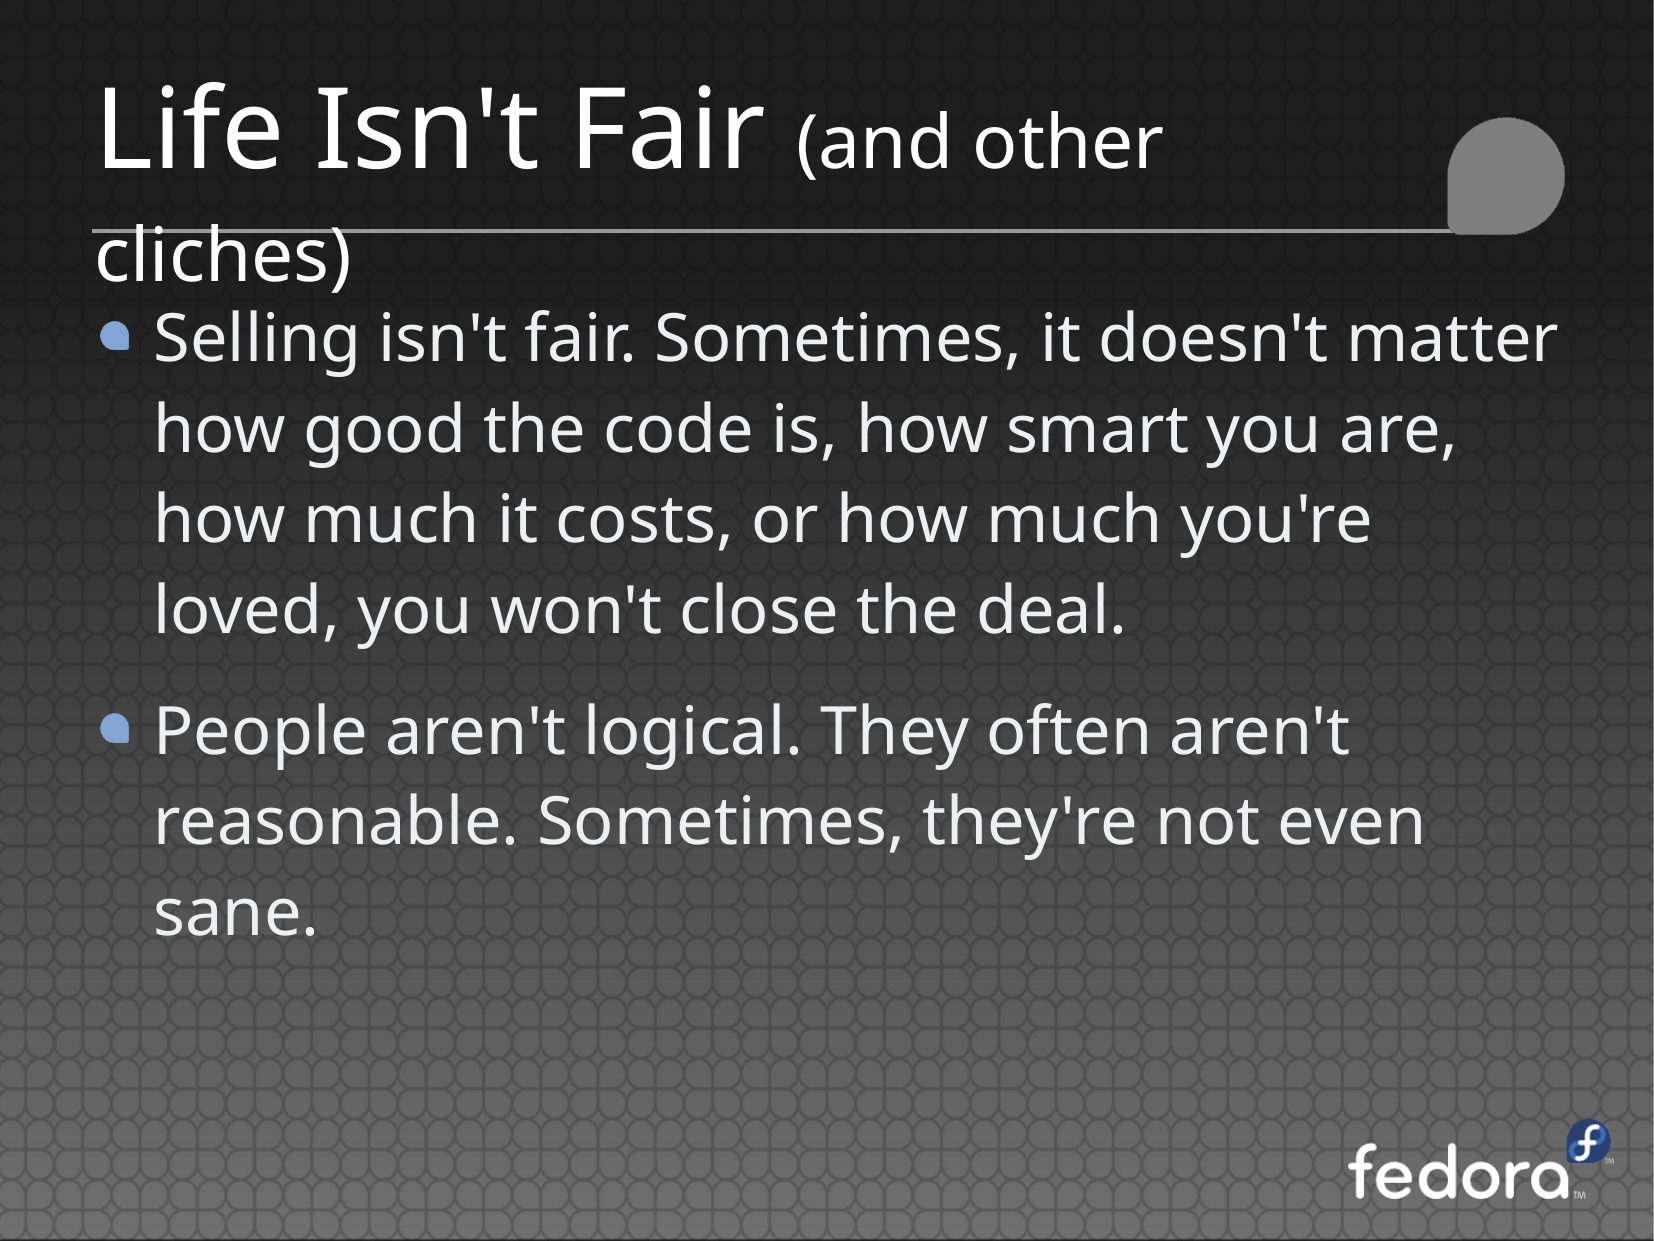

Life Isn't Fair (and other cliches)
# Selling isn't fair. Sometimes, it doesn't matter how good the code is, how smart you are, how much it costs, or how much you're loved, you won't close the deal.
People aren't logical. They often aren't reasonable. Sometimes, they're not even sane.